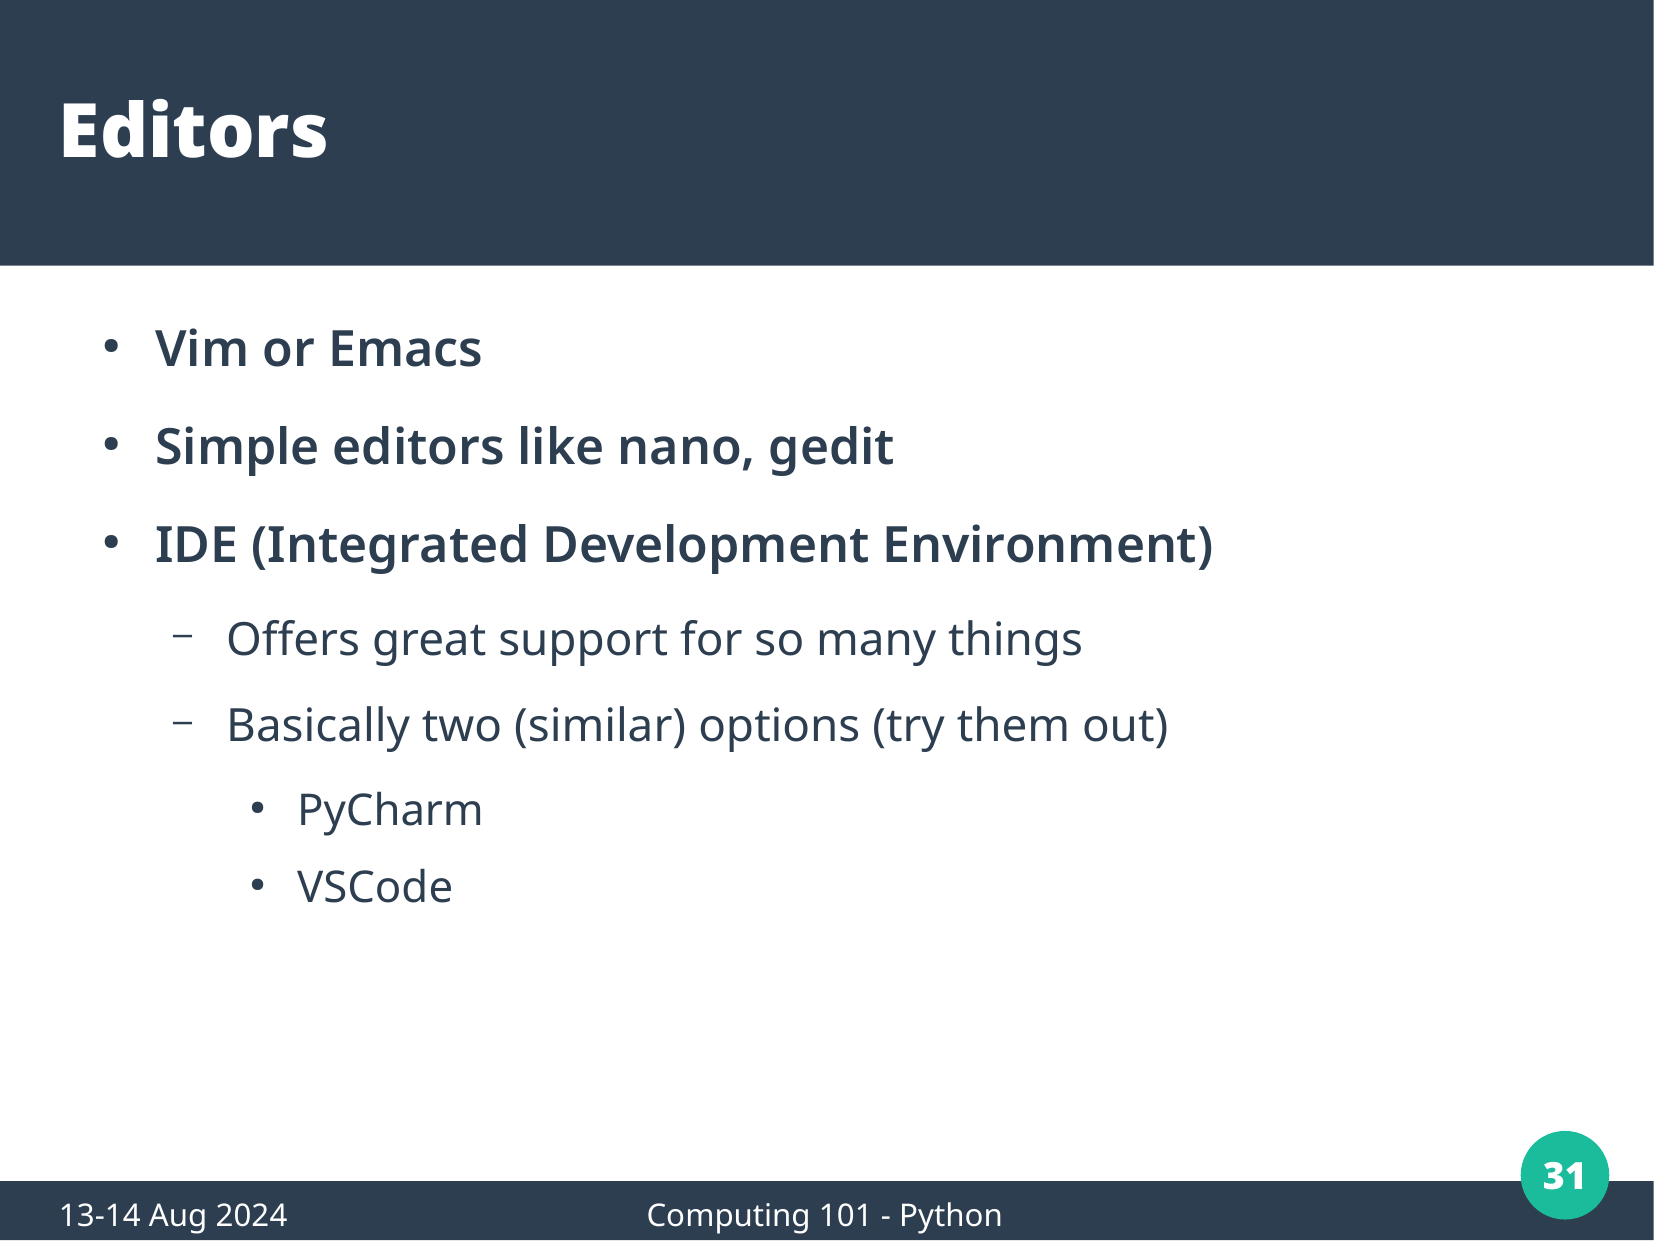

# Editors
Vim or Emacs
Simple editors like nano, gedit
IDE (Integrated Development Environment)
Offers great support for so many things
Basically two (similar) options (try them out)
PyCharm
VSCode
31
13-14 Aug 2024